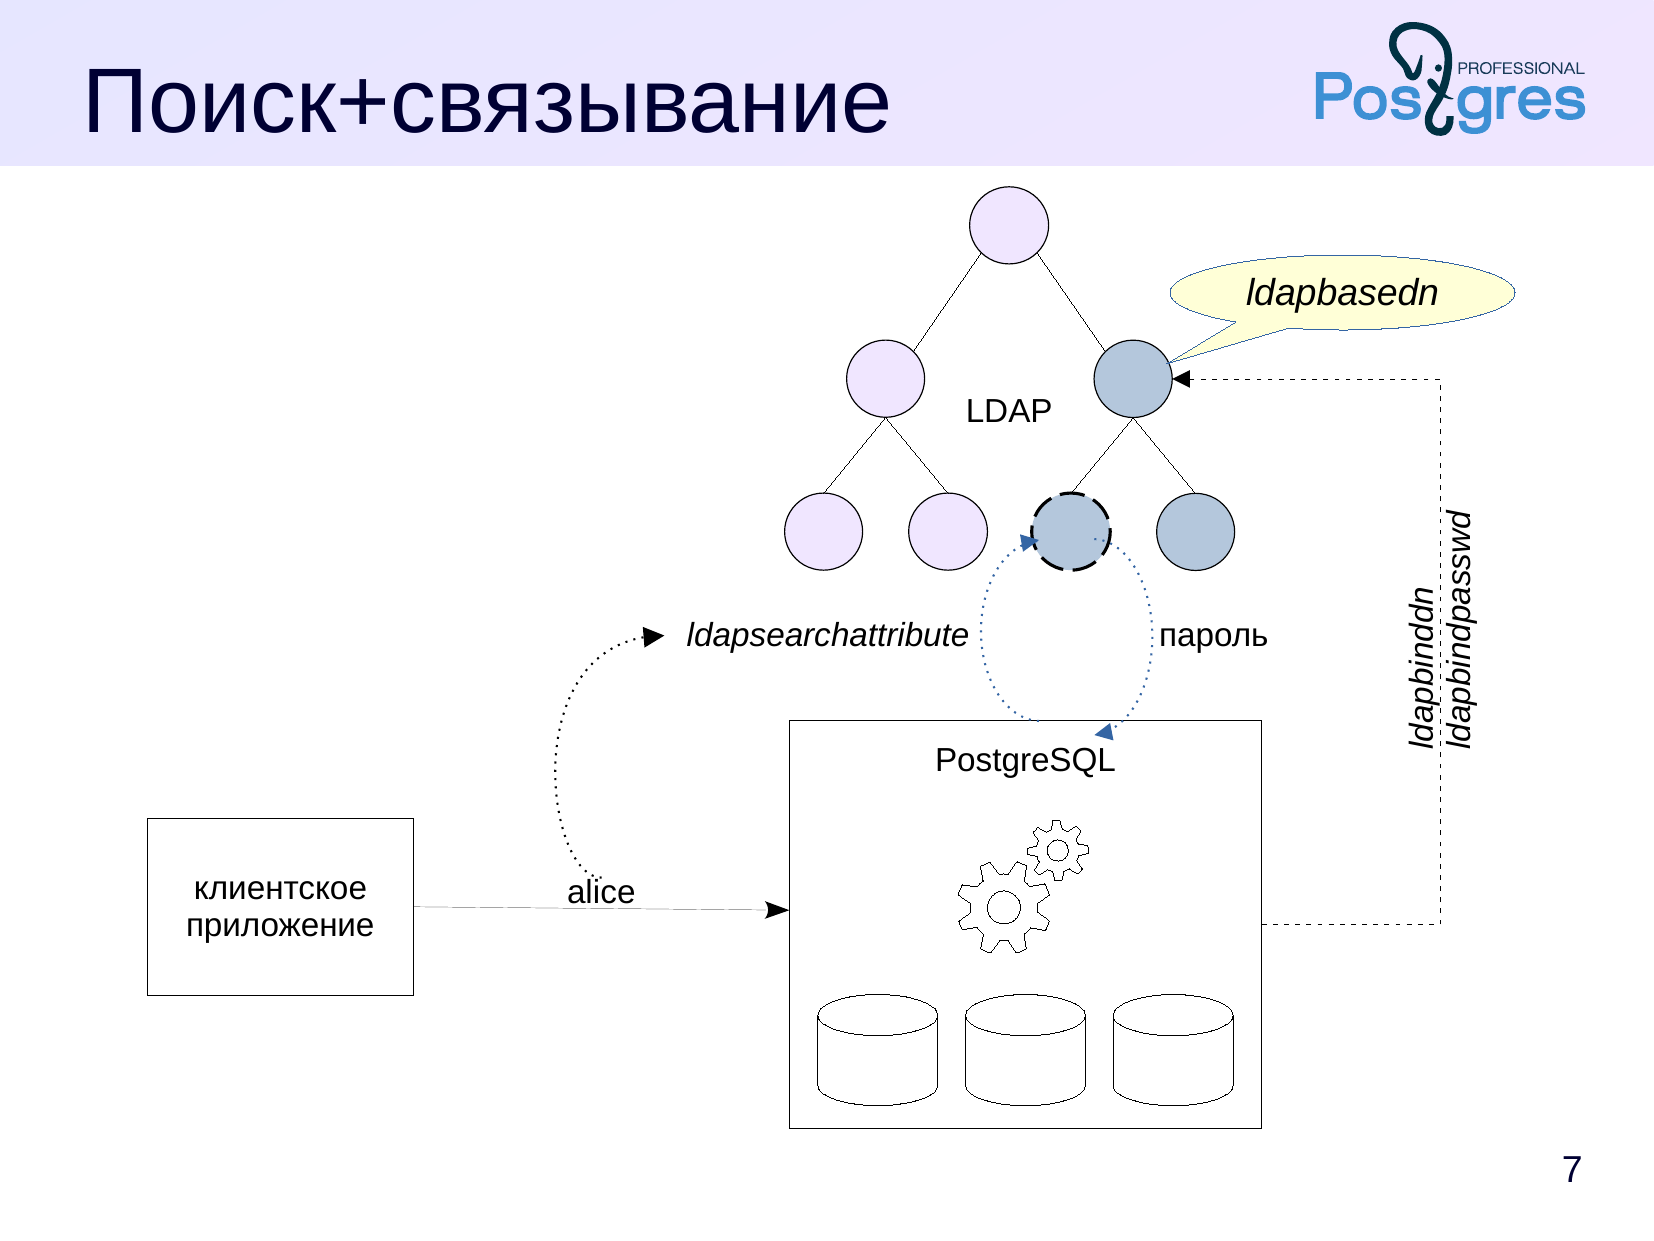

# Поиск+связывание
ldapbasedn
LDAP
ldapbinddn ldapbindpasswd
ldapsearchattribute
пароль
PostgreSQL
клиентское
приложение